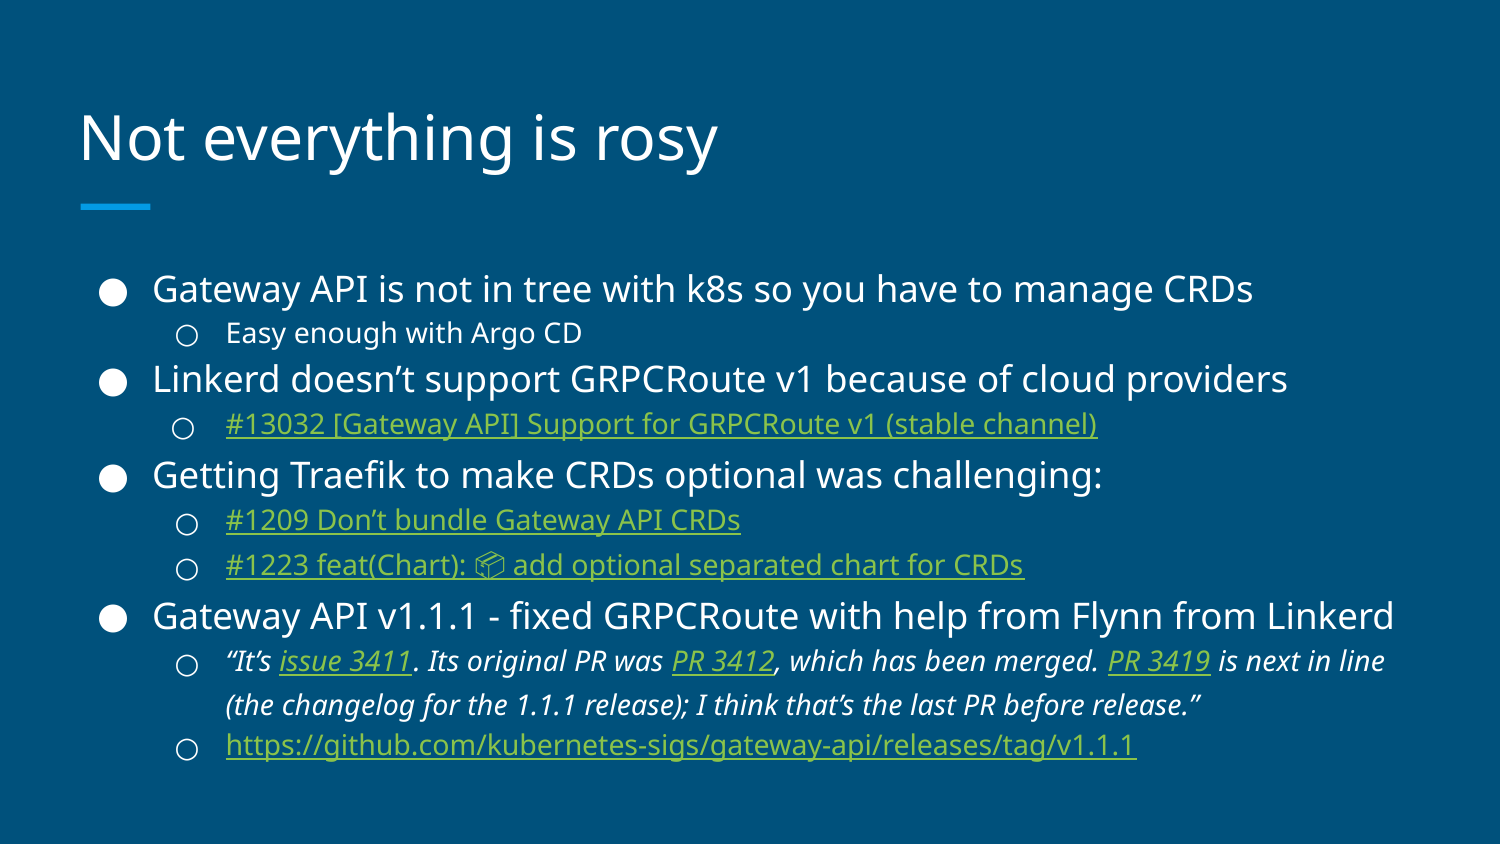

# Not everything is rosy
Gateway API is not in tree with k8s so you have to manage CRDs
Easy enough with Argo CD
Linkerd doesn’t support GRPCRoute v1 because of cloud providers
#13032 [Gateway API] Support for GRPCRoute v1 (stable channel)
Getting Traefik to make CRDs optional was challenging:
#1209 Don’t bundle Gateway API CRDs
#1223 feat(Chart): 📦 add optional separated chart for CRDs
Gateway API v1.1.1 - fixed GRPCRoute with help from Flynn from Linkerd
“It’s issue 3411. Its original PR was PR 3412, which has been merged. PR 3419 is next in line (the changelog for the 1.1.1 release); I think that’s the last PR before release.”
https://github.com/kubernetes-sigs/gateway-api/releases/tag/v1.1.1